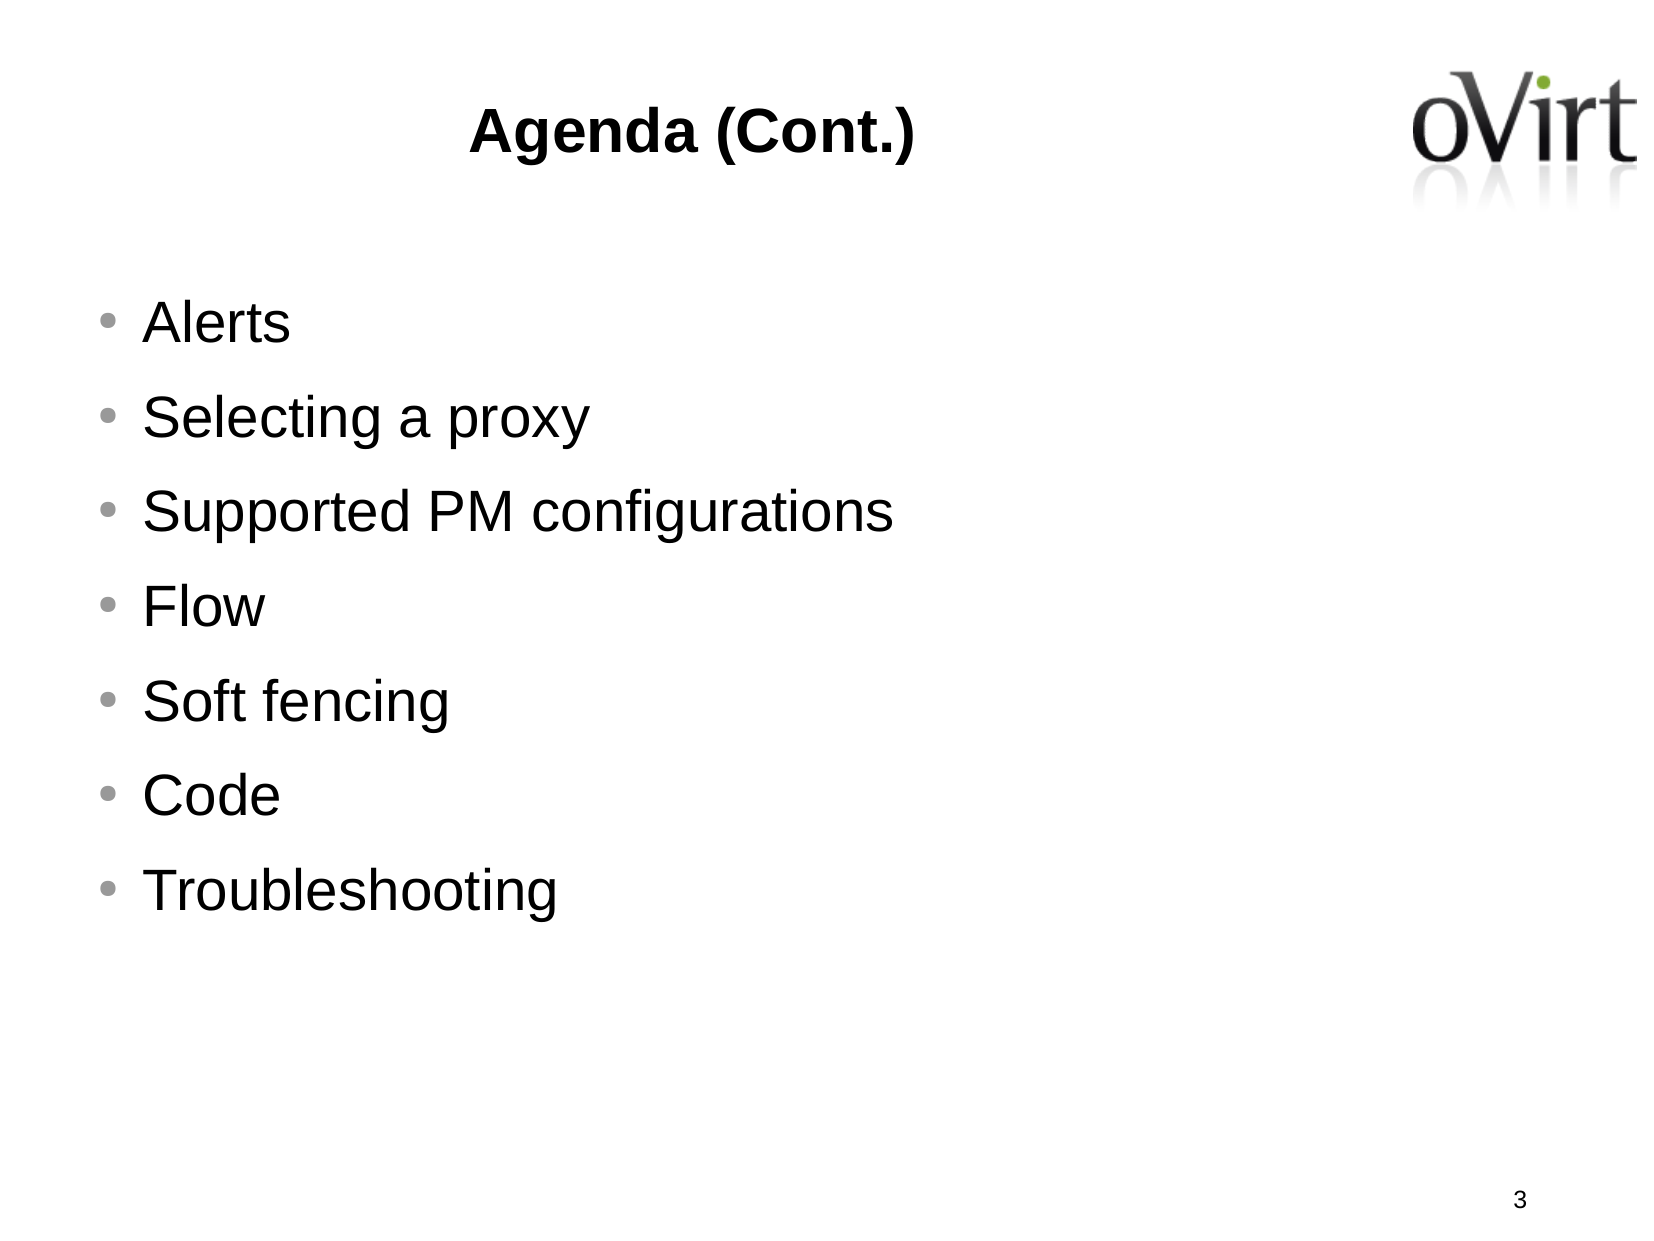

# Agenda (Cont.)
Alerts
Selecting a proxy
Supported PM configurations
Flow
Soft fencing
Code
Troubleshooting